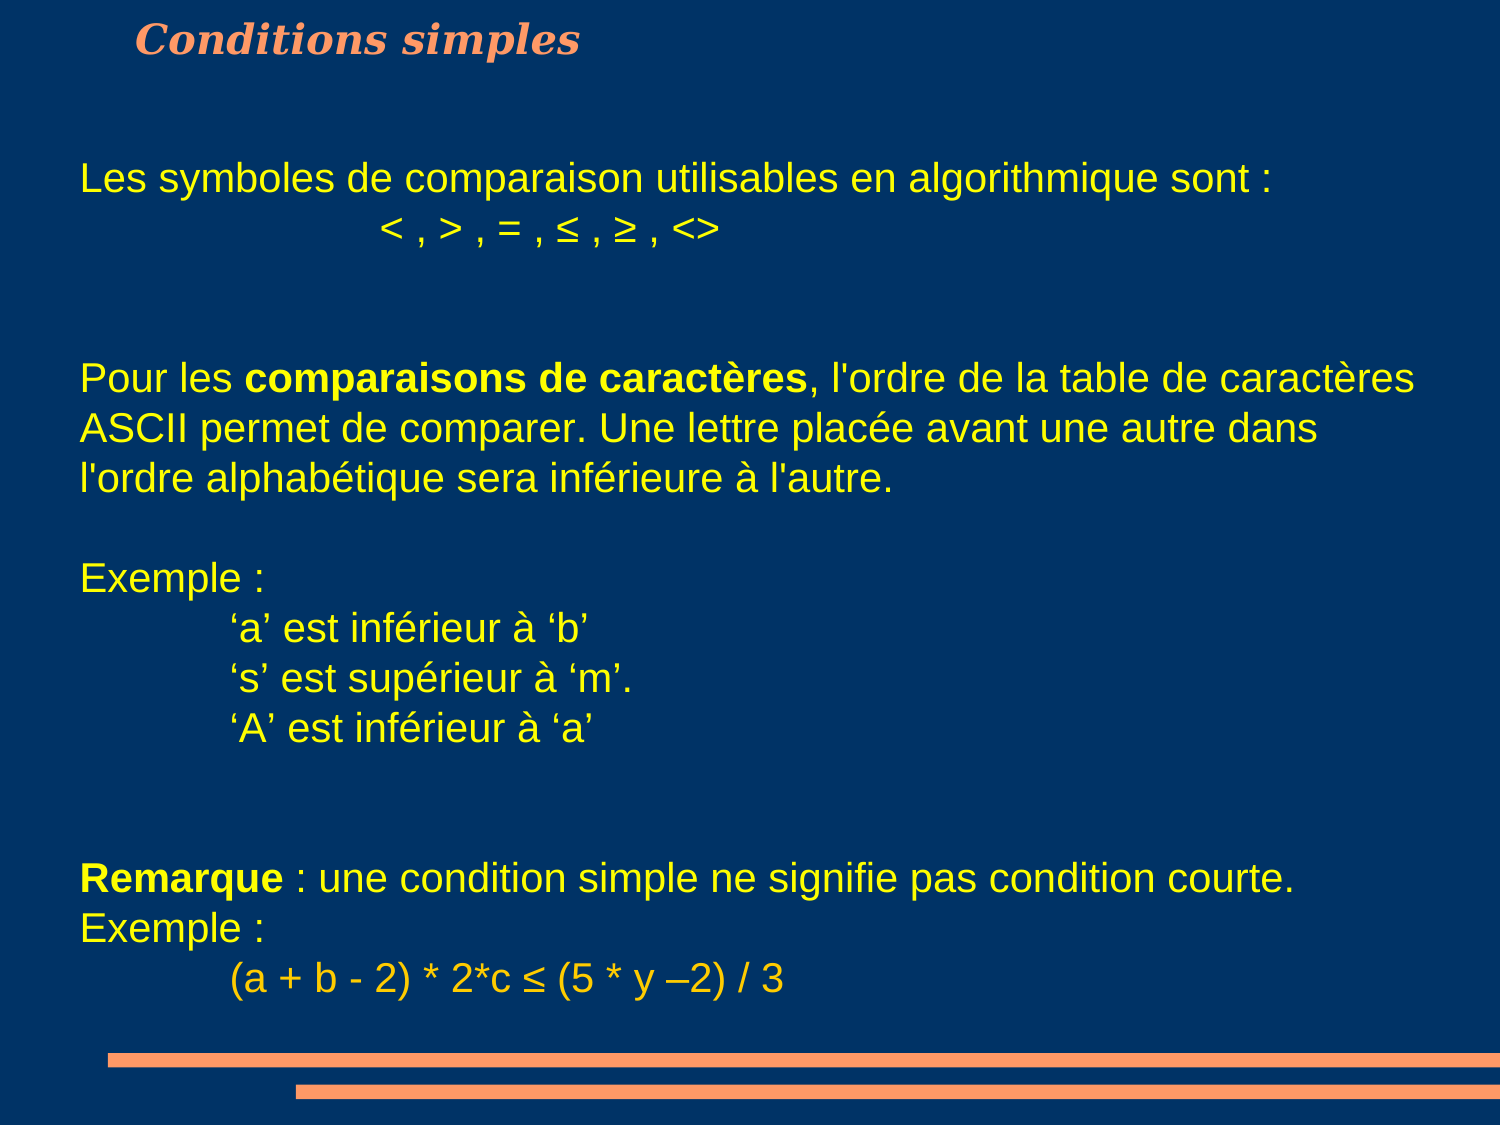

# Conditions simples
Les symboles de comparaison utilisables en algorithmique sont :
		< , > , = , ≤ , ≥ , <>
Pour les comparaisons de caractères, l'ordre de la table de caractères ASCII permet de comparer. Une lettre placée avant une autre dans l'ordre alphabétique sera inférieure à l'autre.
Exemple :
	‘a’ est inférieur à ‘b’
	‘s’ est supérieur à ‘m’.
	‘A’ est inférieur à ‘a’
Remarque : une condition simple ne signifie pas condition courte.
Exemple :
	(a + b - 2) * 2*c ≤ (5 * y –2) / 3